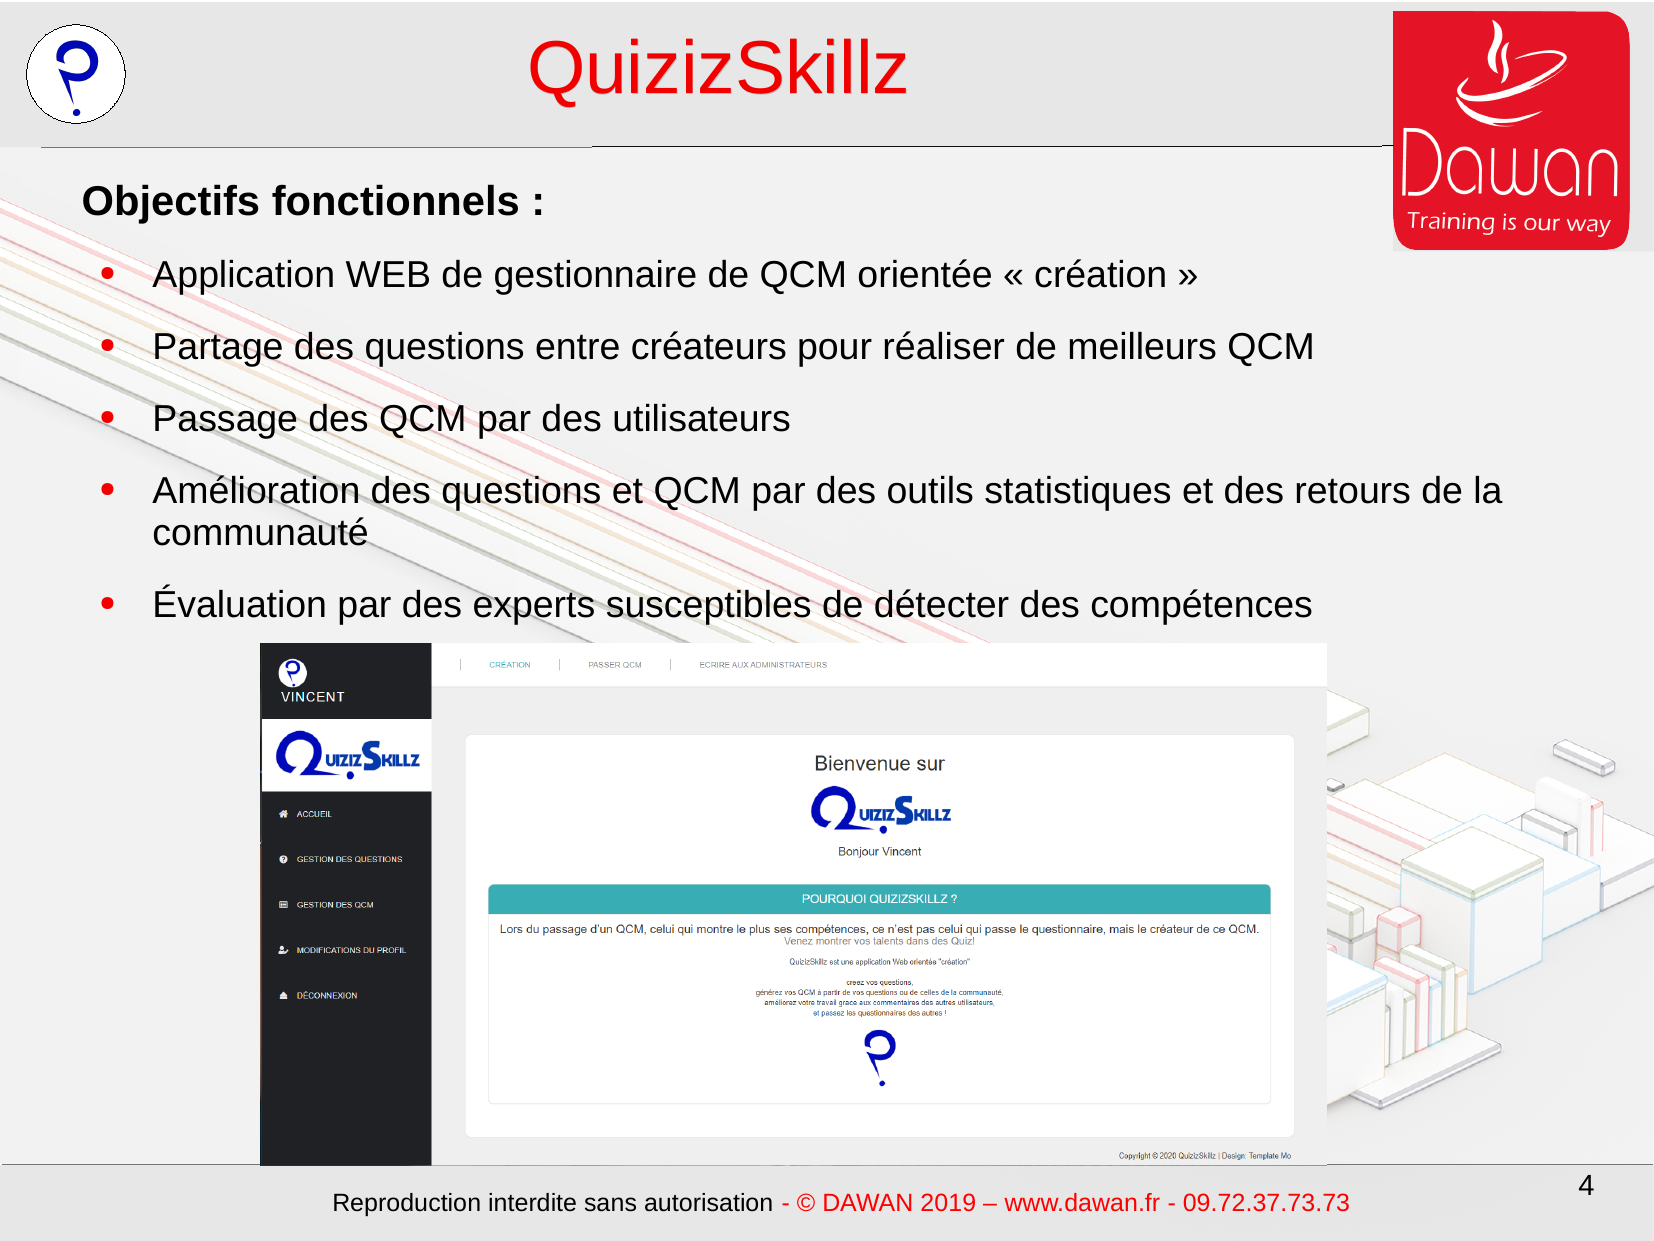

# QuizizSkillz
Objectifs fonctionnels :
Application WEB de gestionnaire de QCM orientée « création »
Partage des questions entre créateurs pour réaliser de meilleurs QCM
Passage des QCM par des utilisateurs
Amélioration des questions et QCM par des outils statistiques et des retours de la communauté
Évaluation par des experts susceptibles de détecter des compétences
4